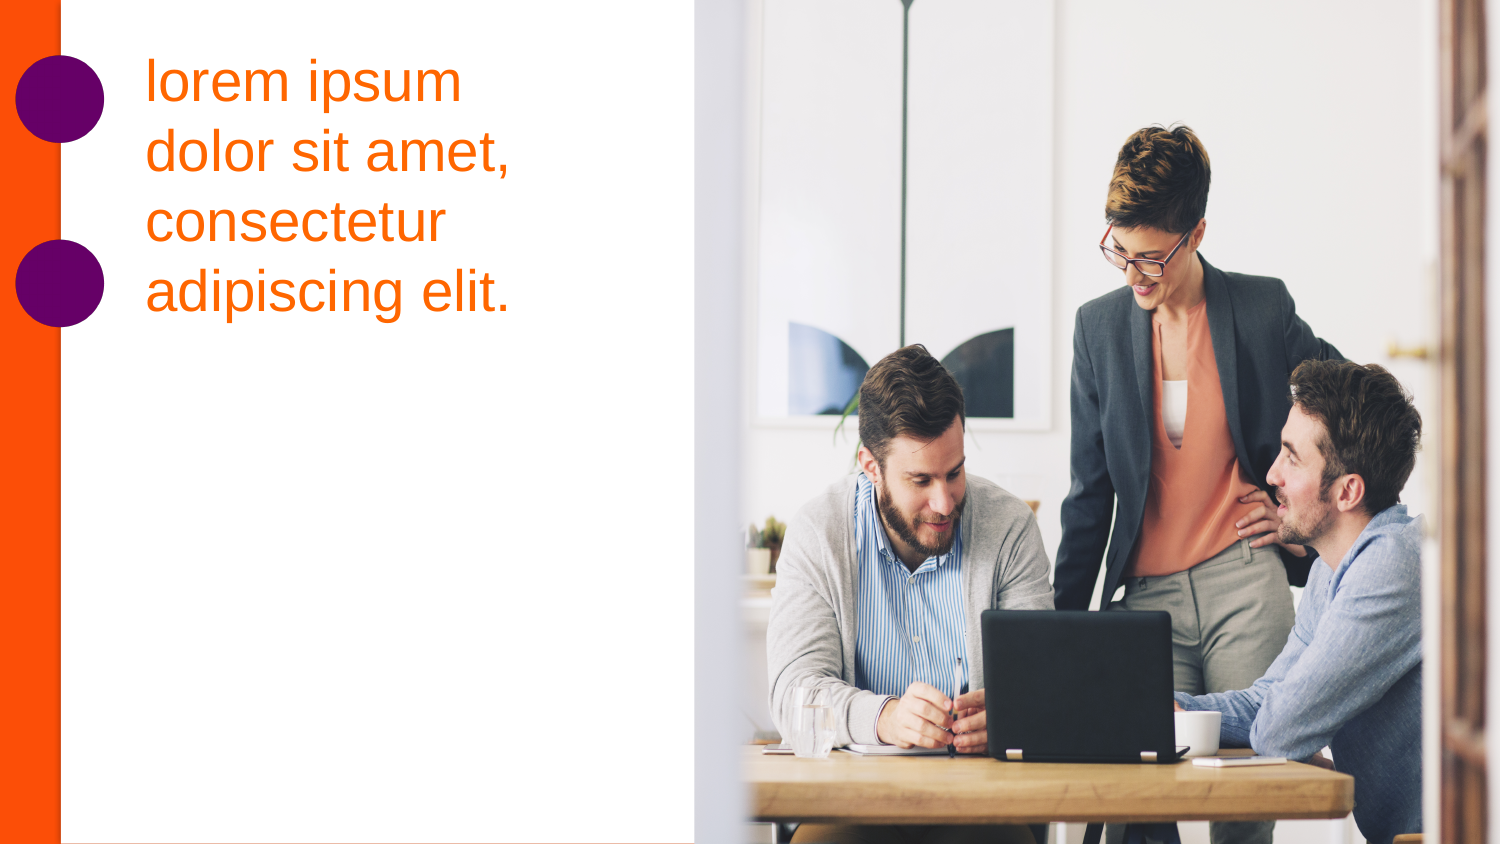

lorem ipsum dolor sit amet,
consectetur adipiscing elit.